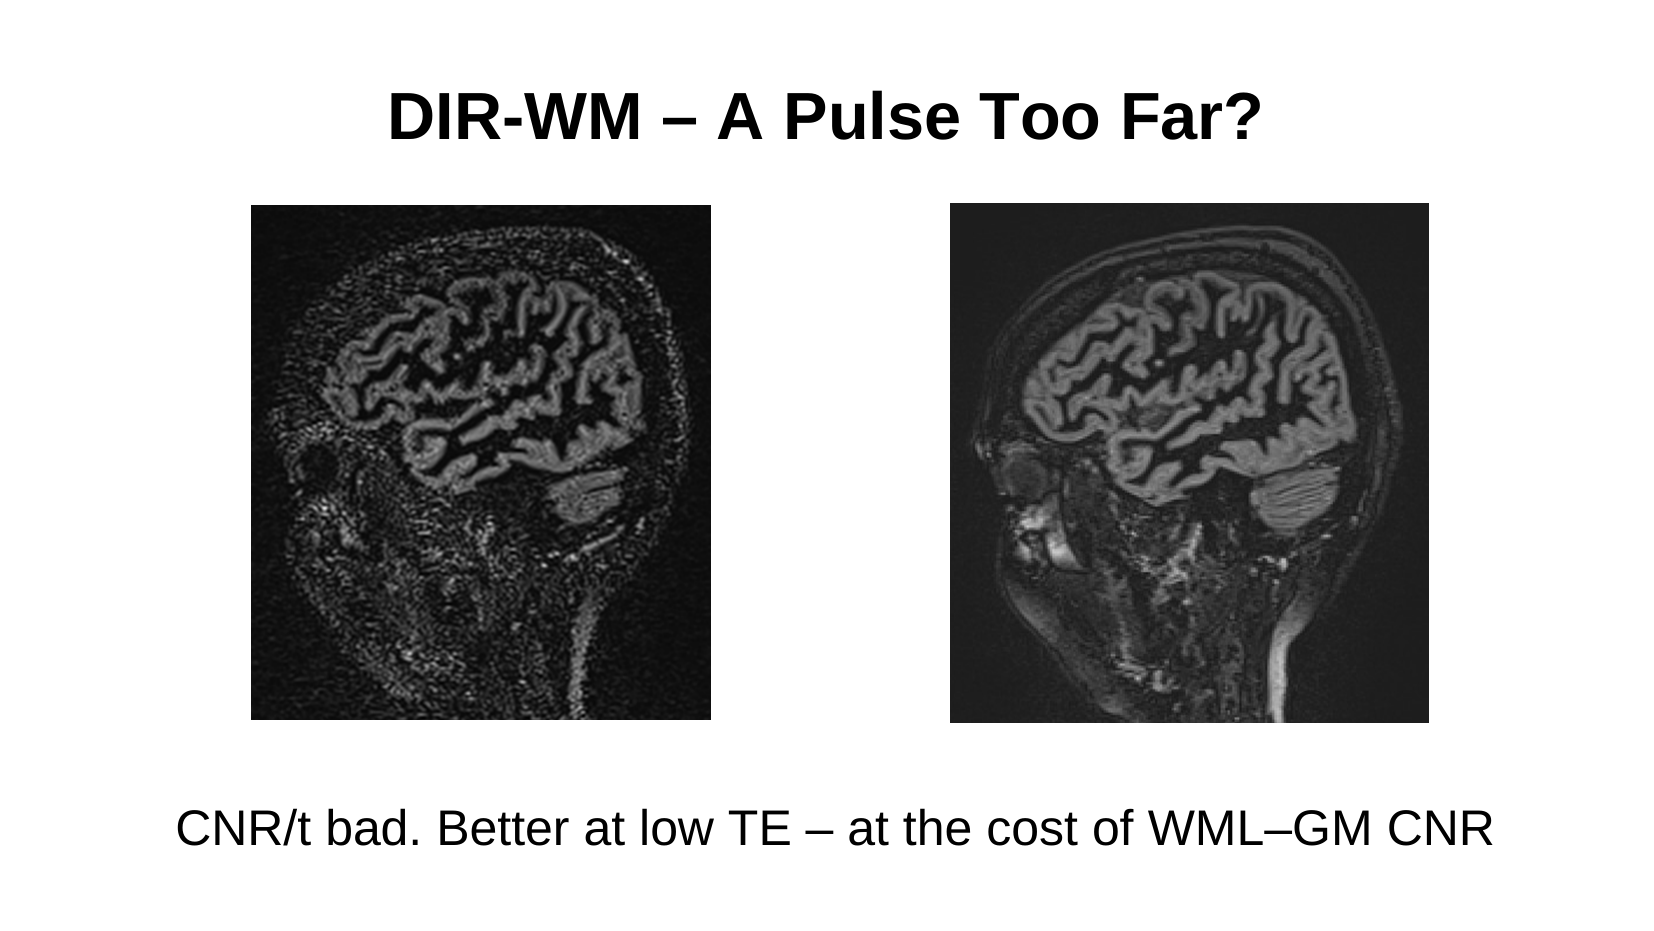

# DIR-WM – A Pulse Too Far?
CNR/t bad. Better at low TE – at the cost of WML–GM CNR